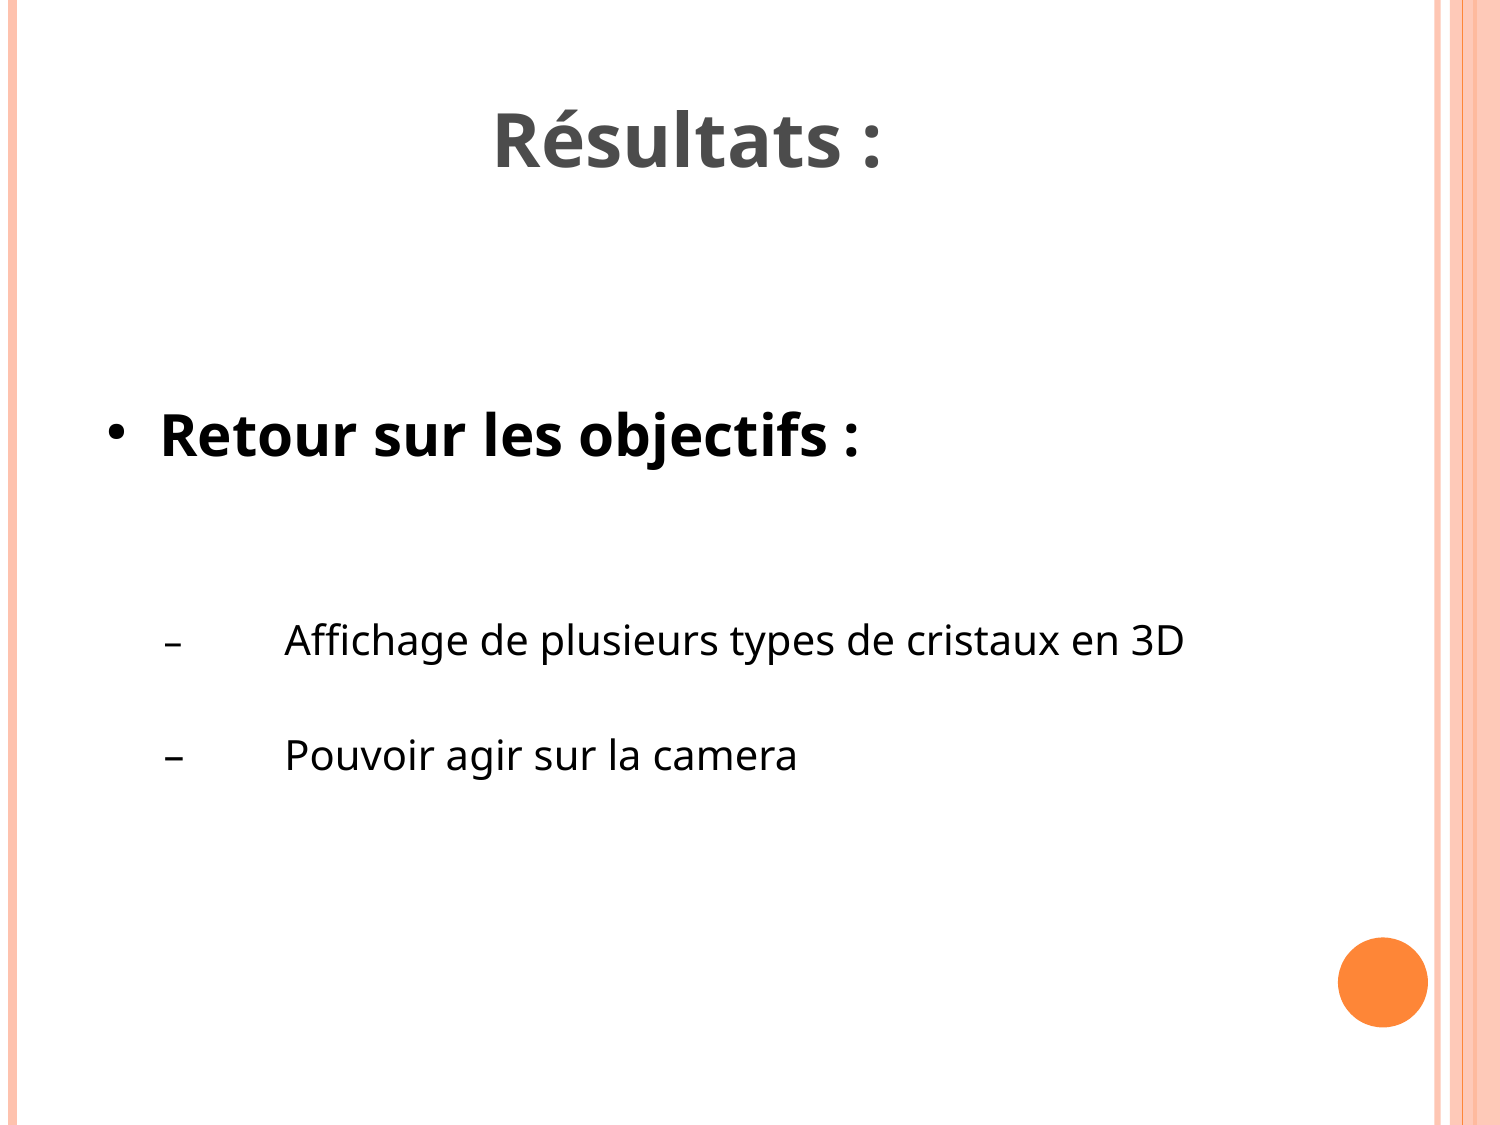

# Résultats :
Retour sur les objectifs :
–	Affichage de plusieurs types de cristaux en 3D
–	Pouvoir agir sur la camera